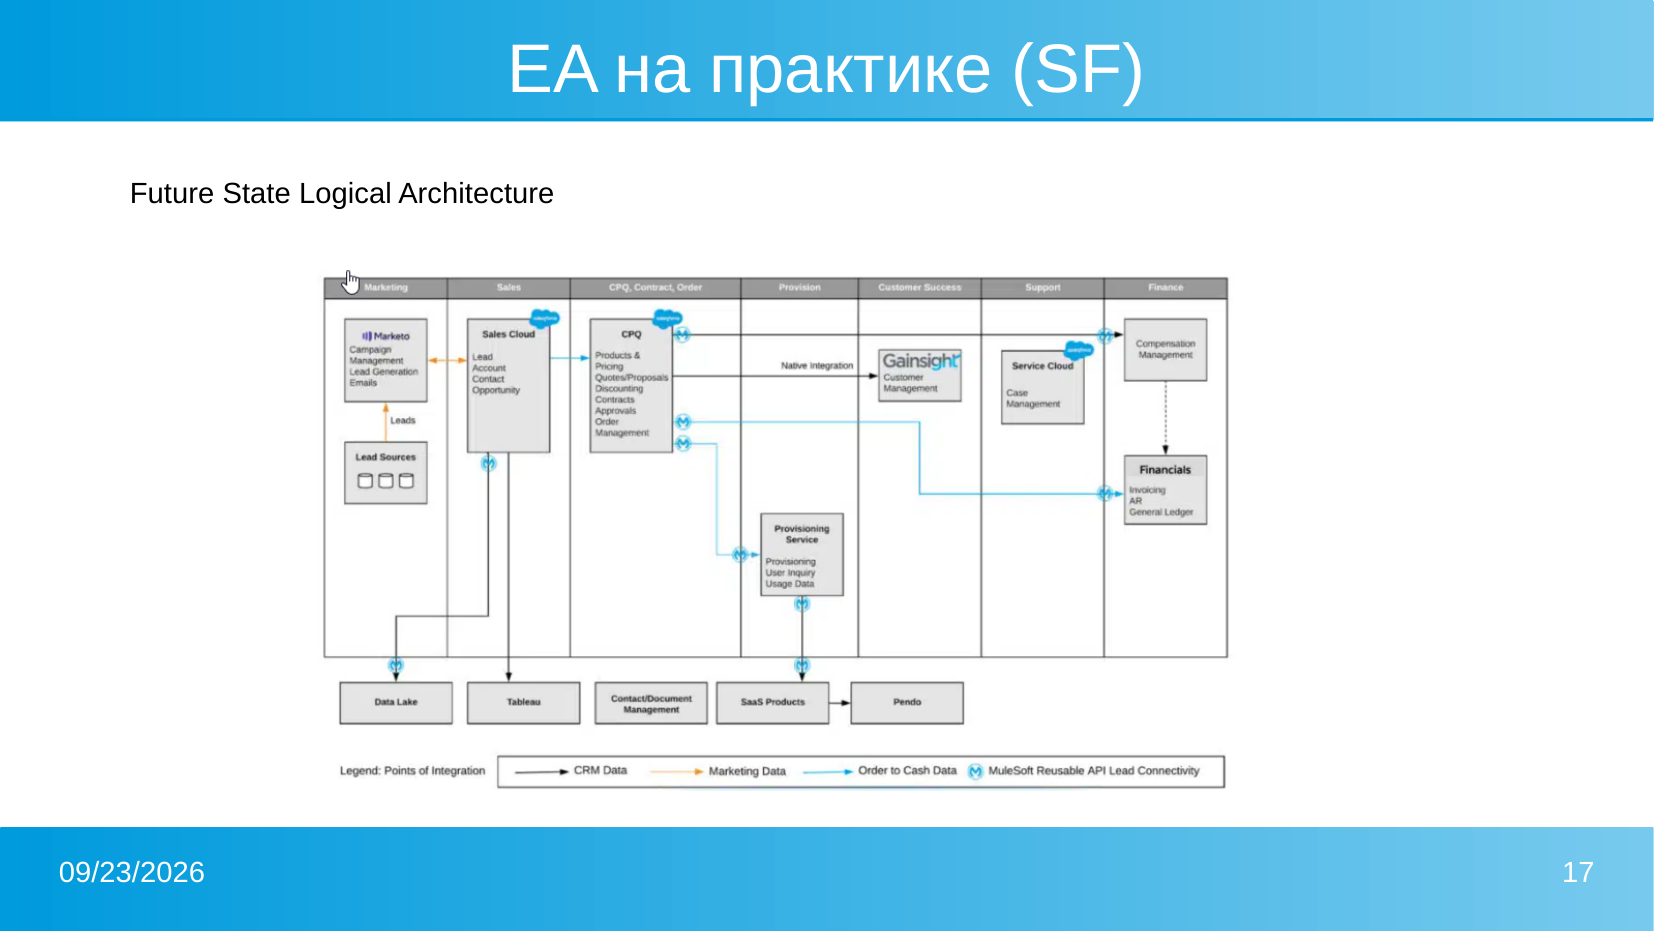

# EA на практике (SF)
Future State Logical Architecture
17